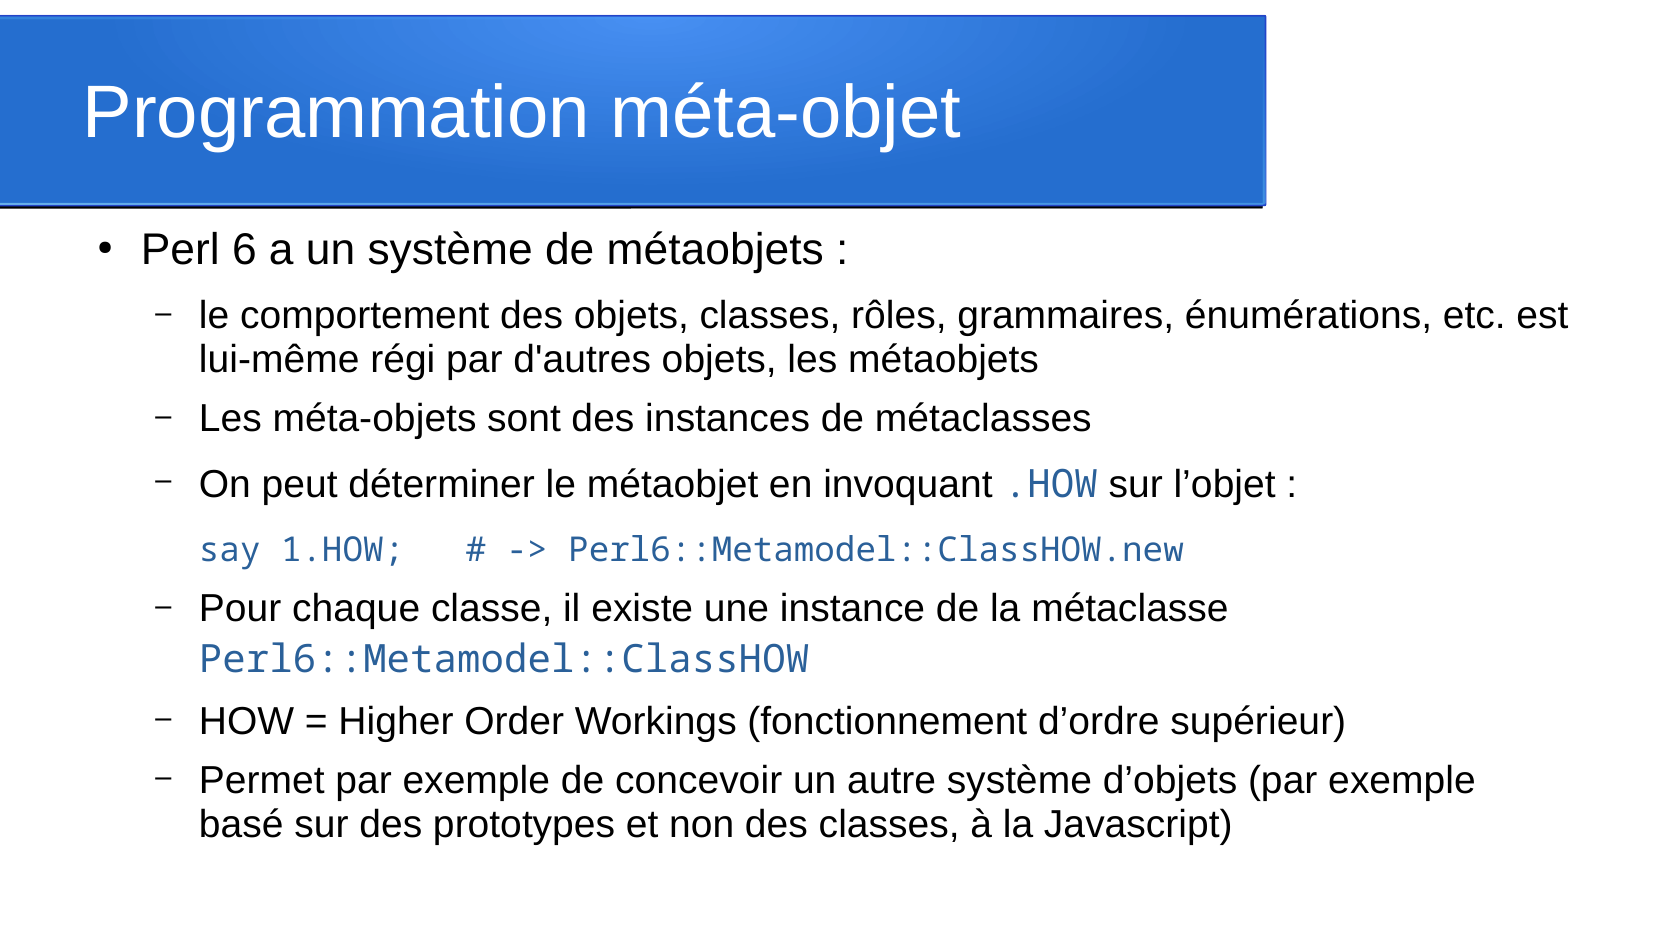

# Programmation méta-objet
Perl 6 a un système de métaobjets :
le comportement des objets, classes, rôles, grammaires, énumérations, etc. est lui-même régi par d'autres objets, les métaobjets
Les méta-objets sont des instances de métaclasses
On peut déterminer le métaobjet en invoquant .HOW sur l’objet :
say 1.HOW; # -> Perl6::Metamodel::ClassHOW.new
Pour chaque classe, il existe une instance de la métaclasse Perl6::Metamodel::ClassHOW
HOW = Higher Order Workings (fonctionnement d’ordre supérieur)
Permet par exemple de concevoir un autre système d’objets (par exemple basé sur des prototypes et non des classes, à la Javascript)